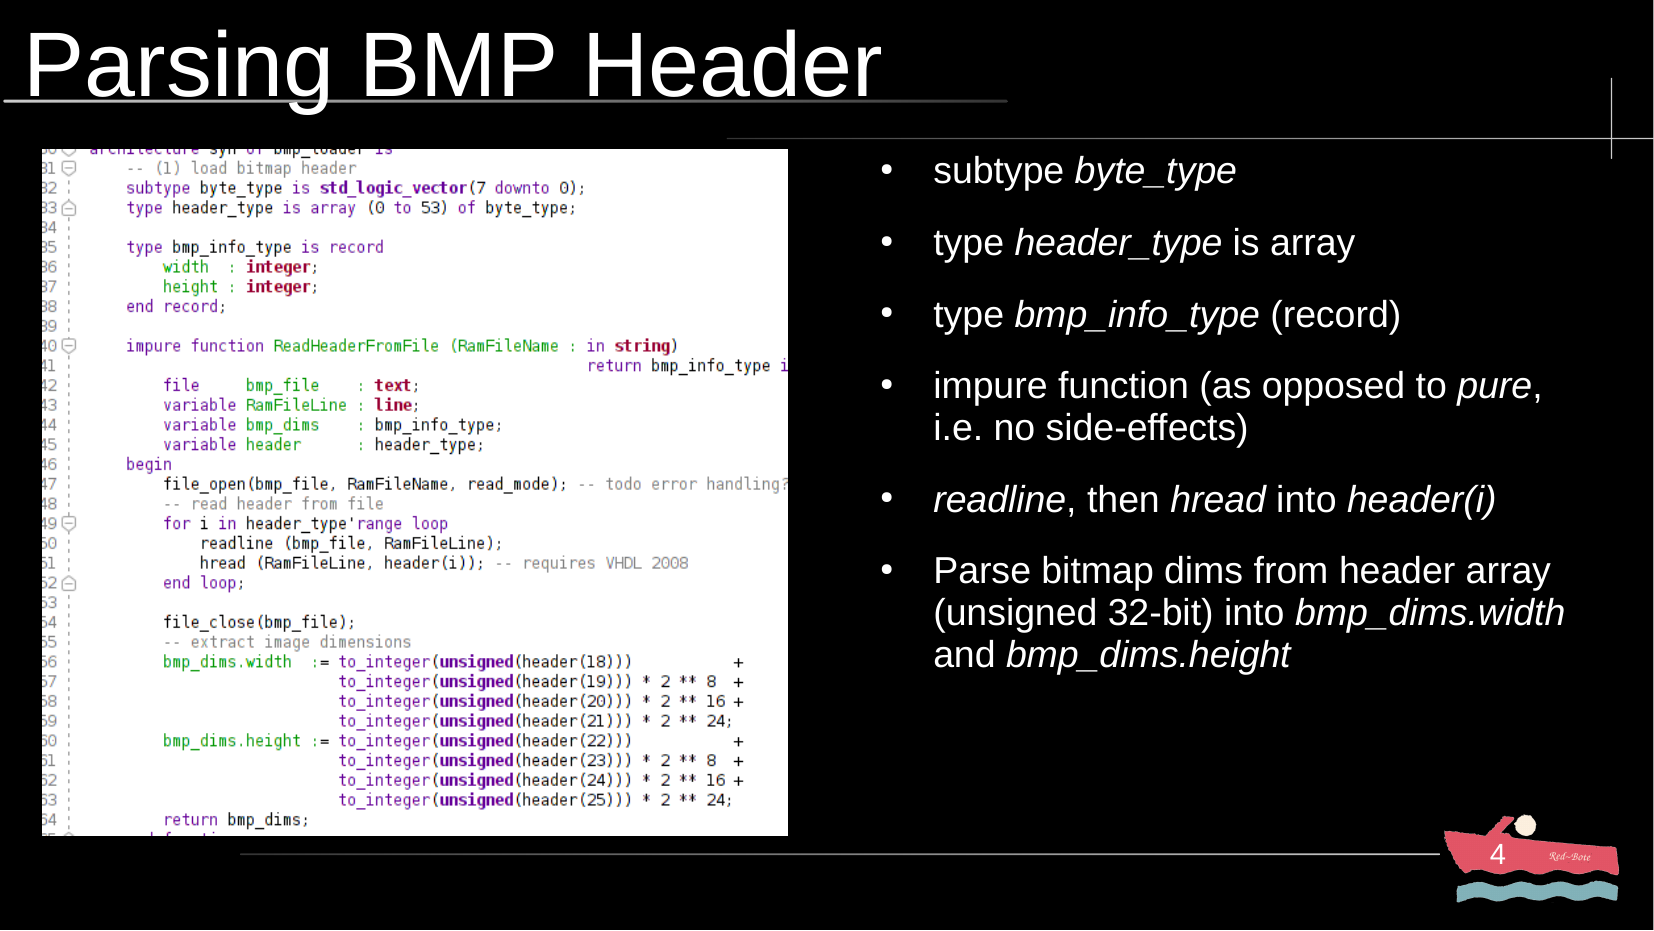

# Parsing BMP Header
subtype byte_type
type header_type is array
type bmp_info_type (record)
impure function (as opposed to pure, i.e. no side-effects)
readline, then hread into header(i)
Parse bitmap dims from header array (unsigned 32-bit) into bmp_dims.width and bmp_dims.height
4